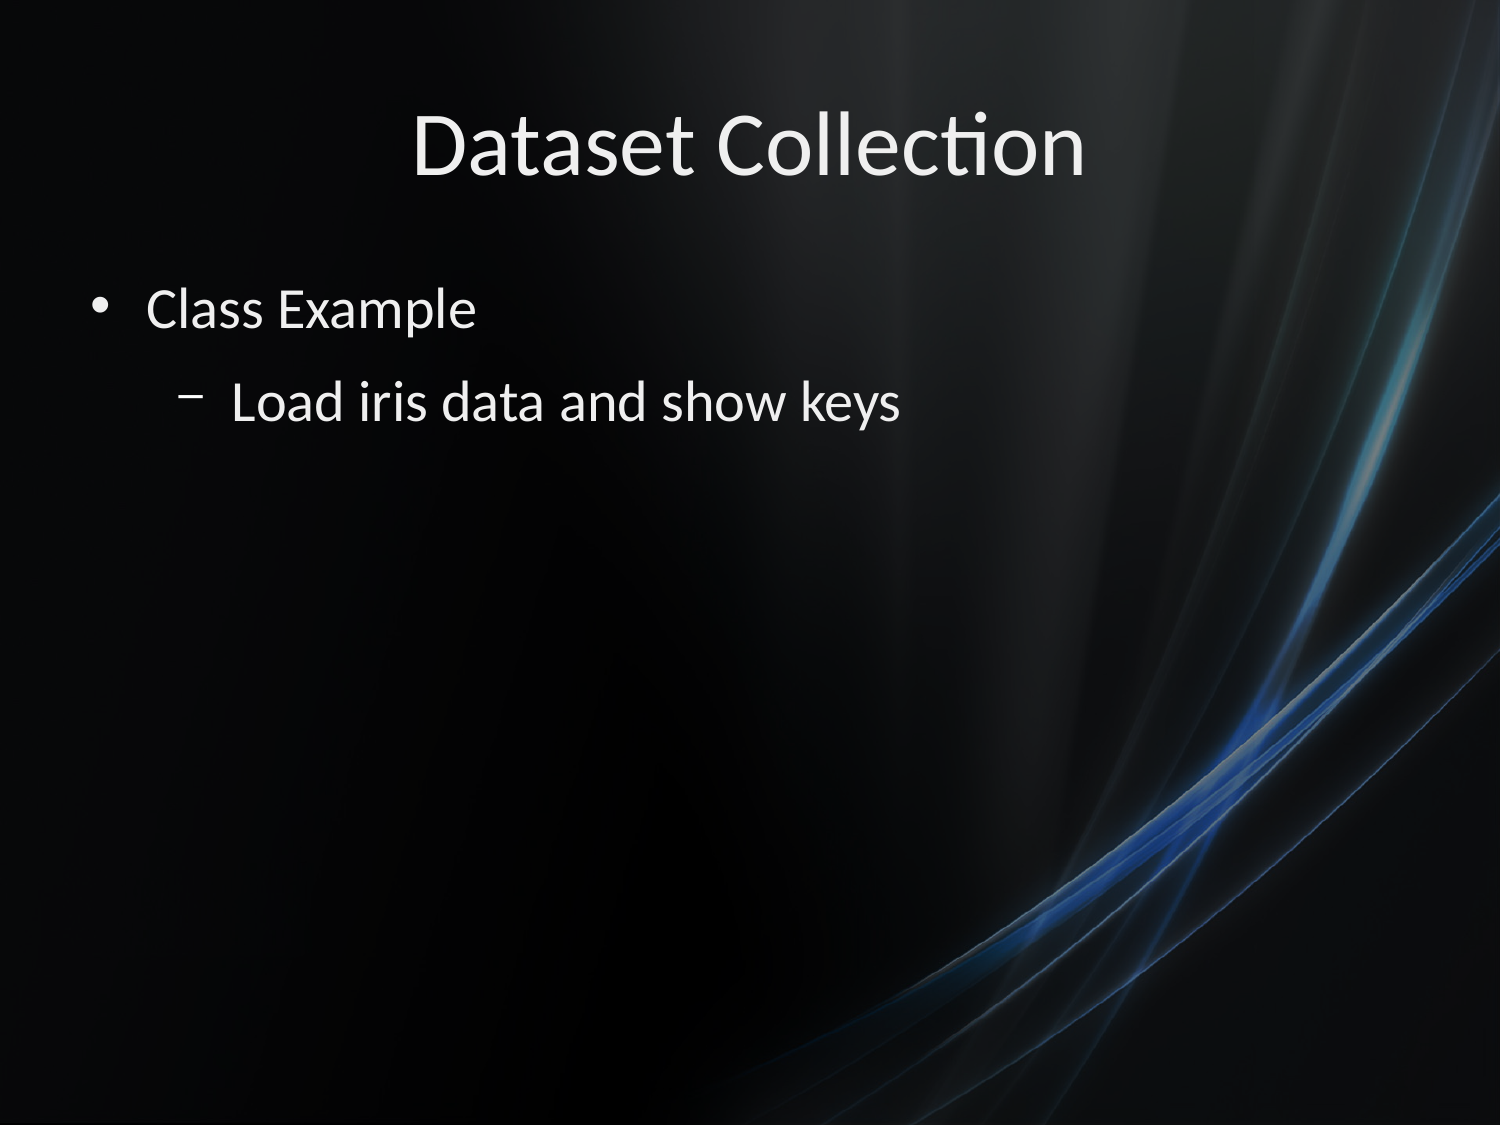

# Dataset Collection
Class Example
Load iris data and show keys